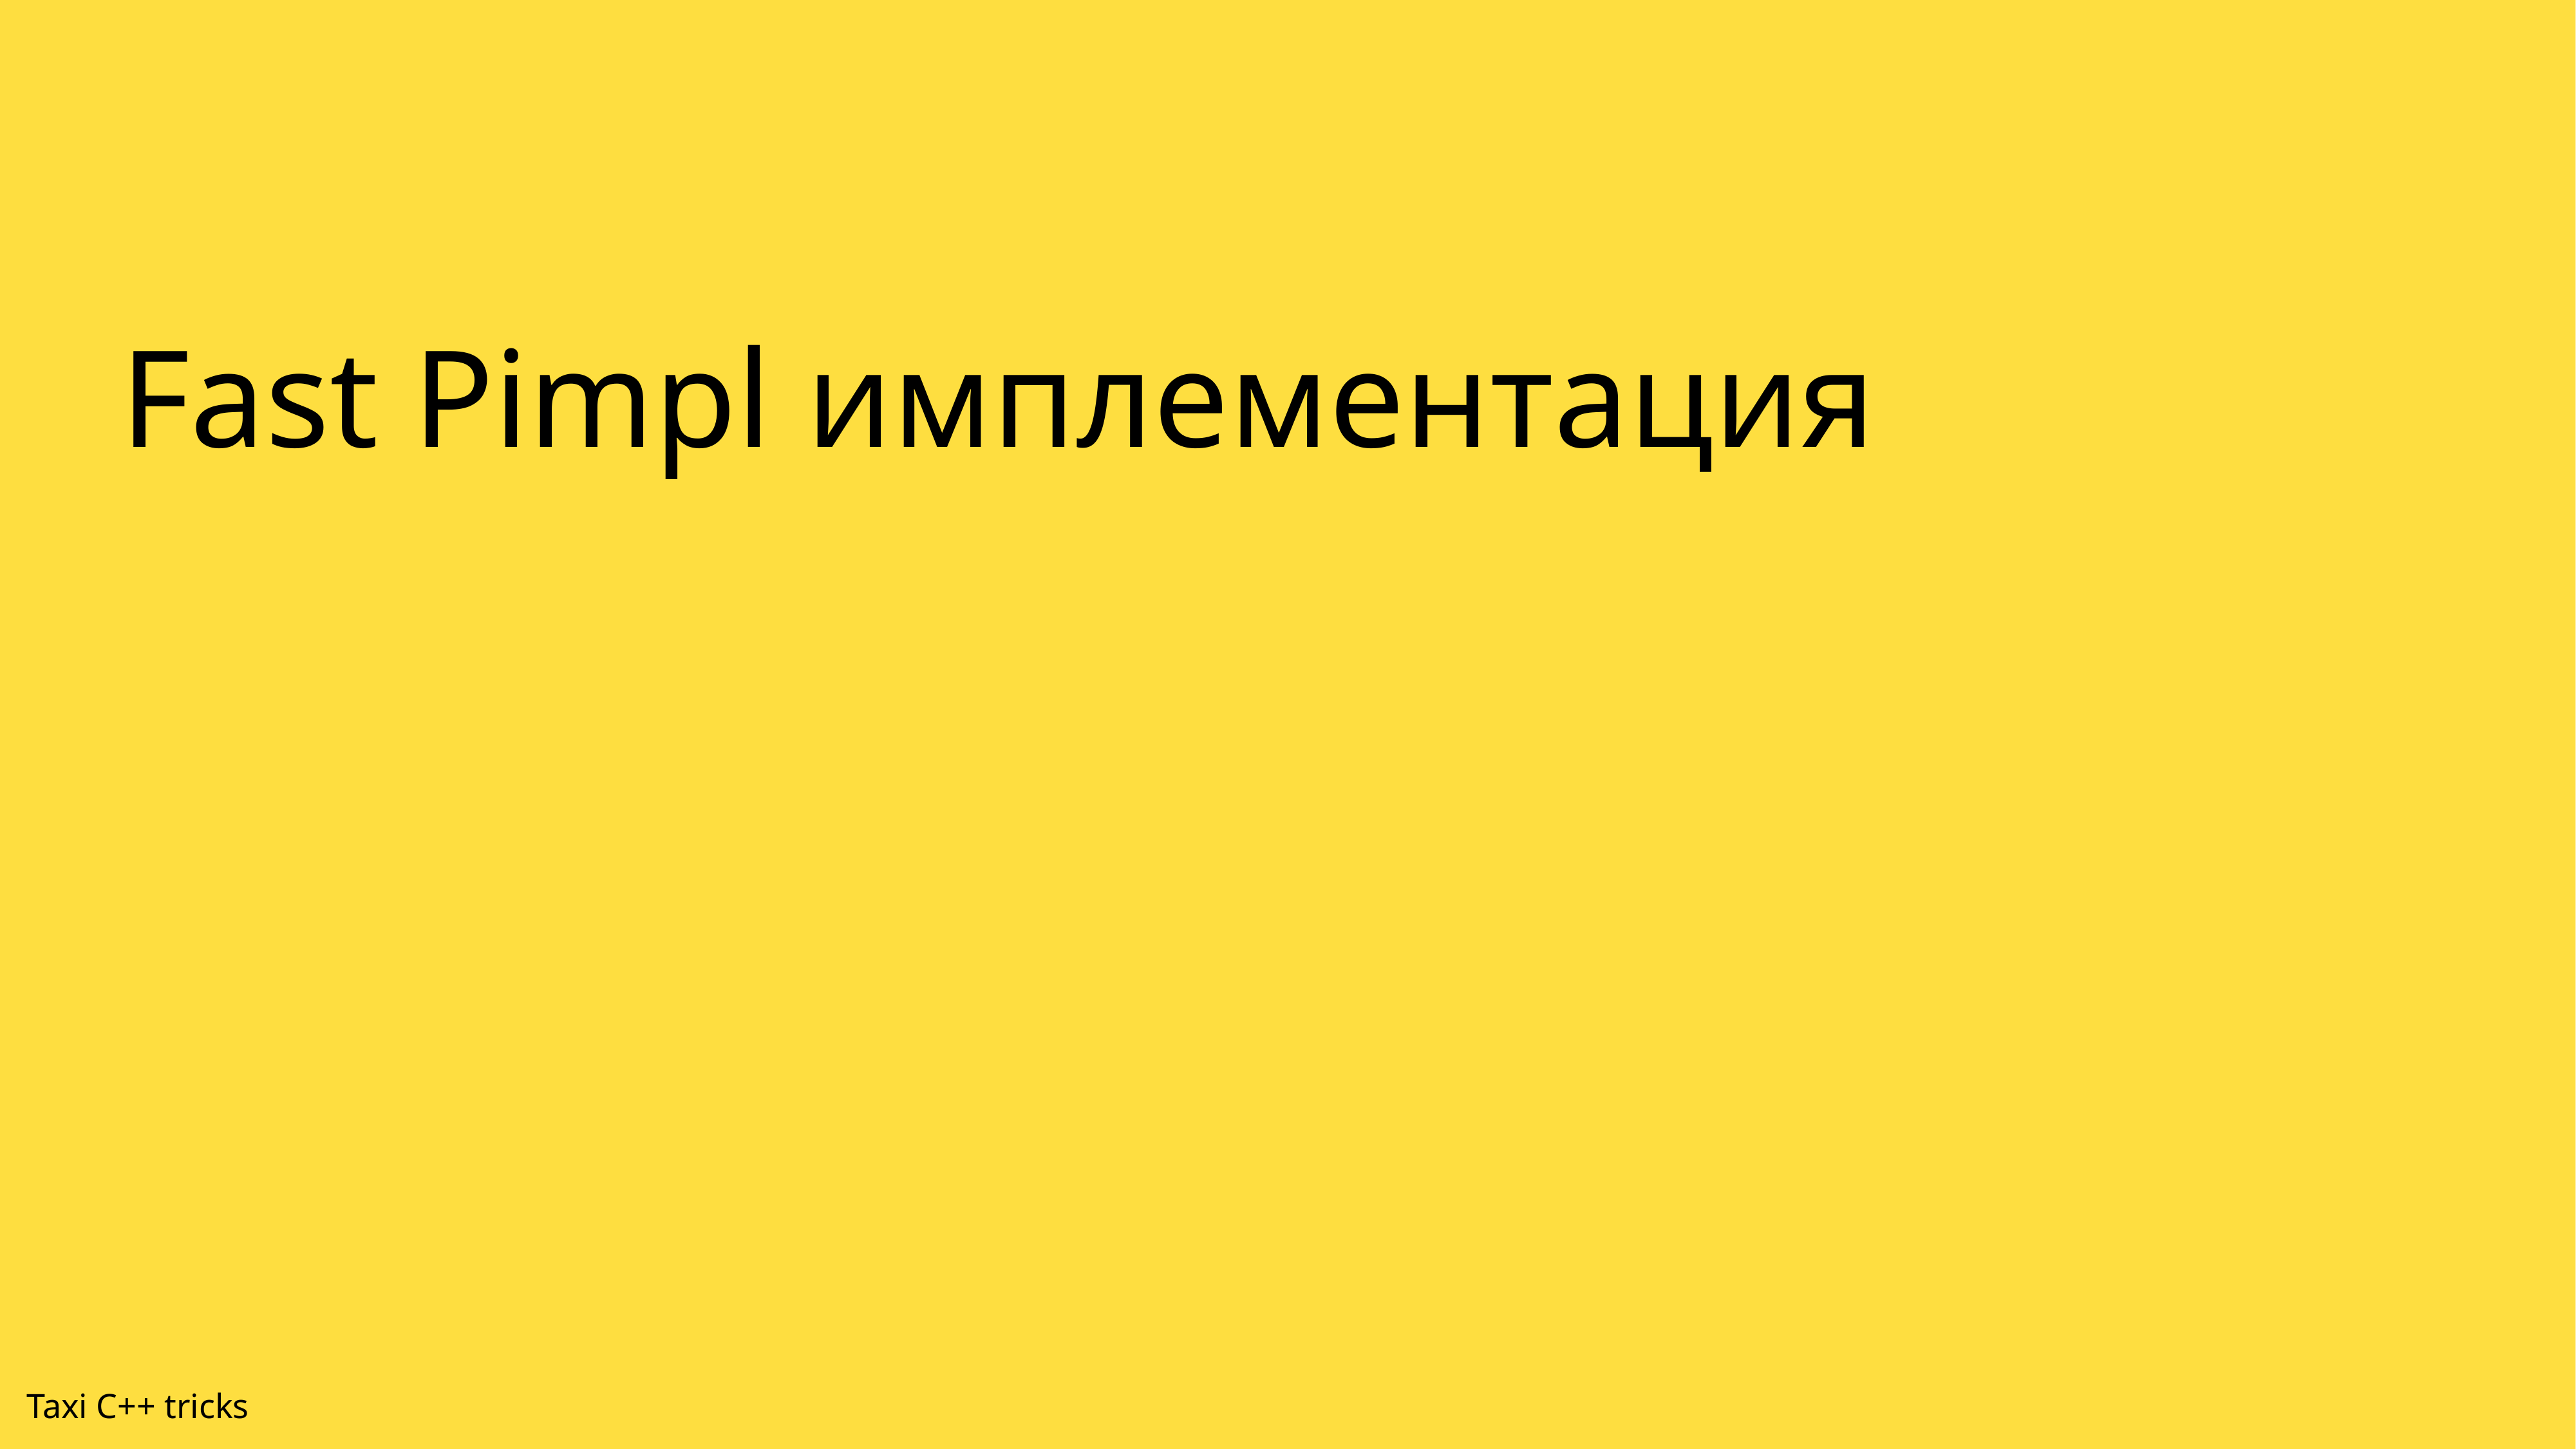

# Fast Pimpl имплементация
Taxi C++ tricks